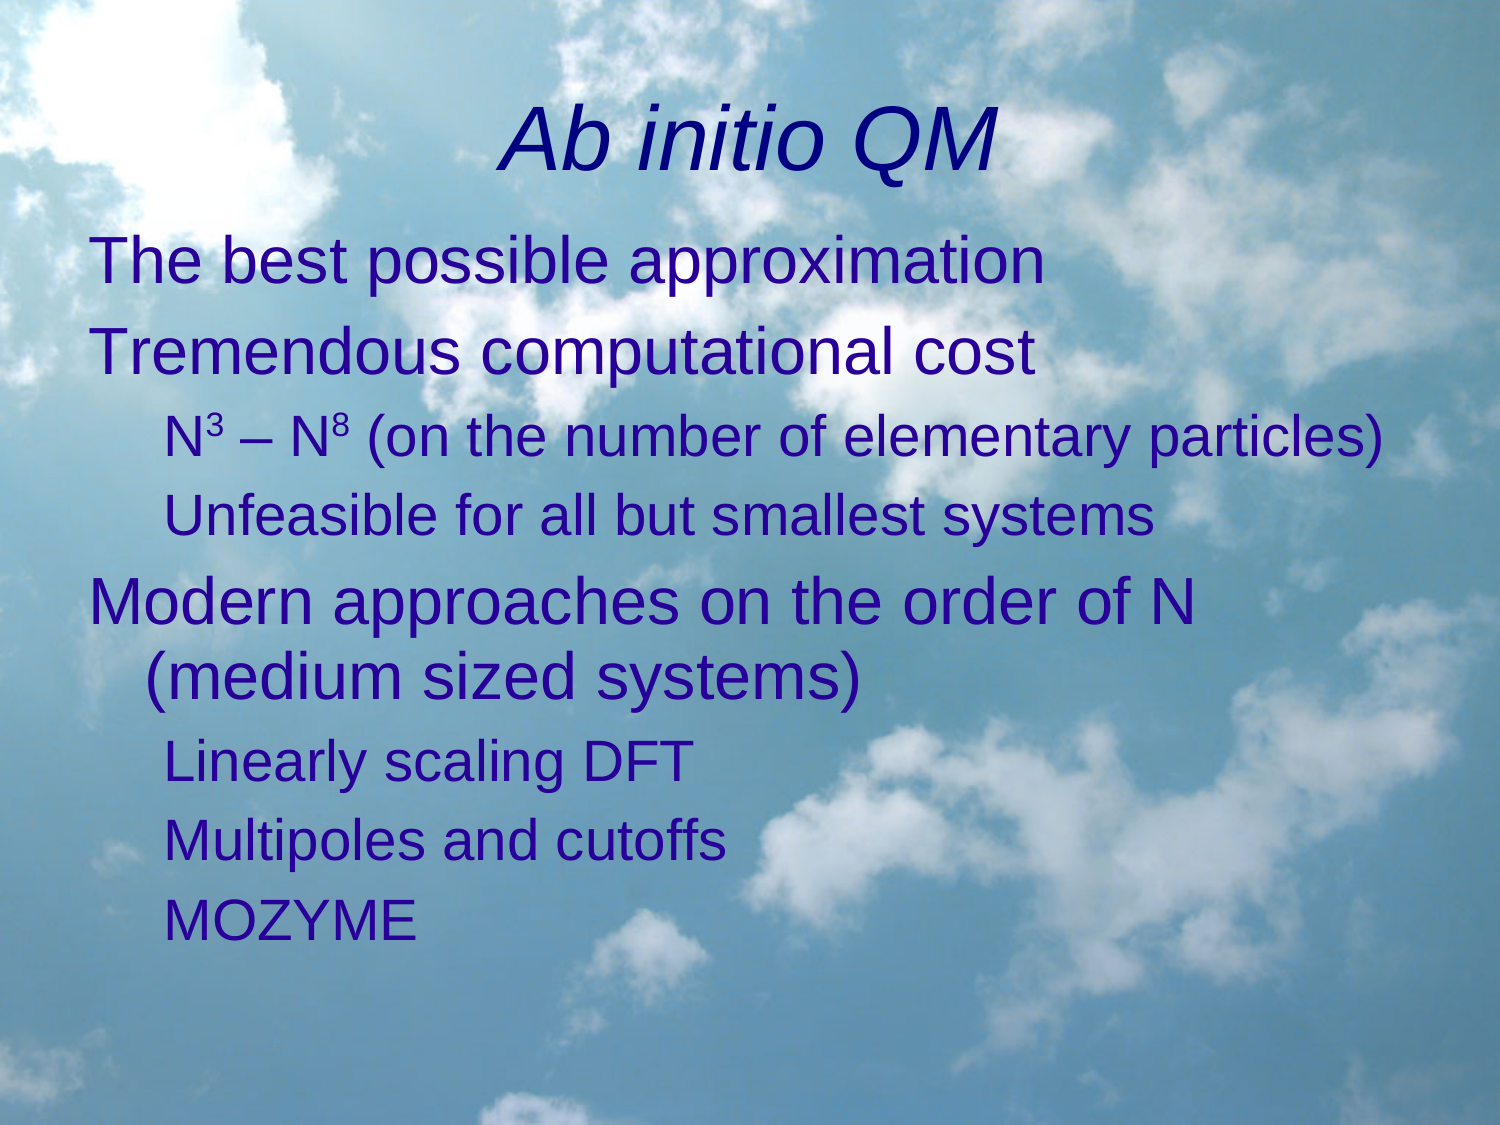

# Ab initio QM
The best possible approximation
Tremendous computational cost
N3 – N8 (on the number of elementary particles)
Unfeasible for all but smallest systems
Modern approaches on the order of N (medium sized systems)
Linearly scaling DFT
Multipoles and cutoffs
MOZYME